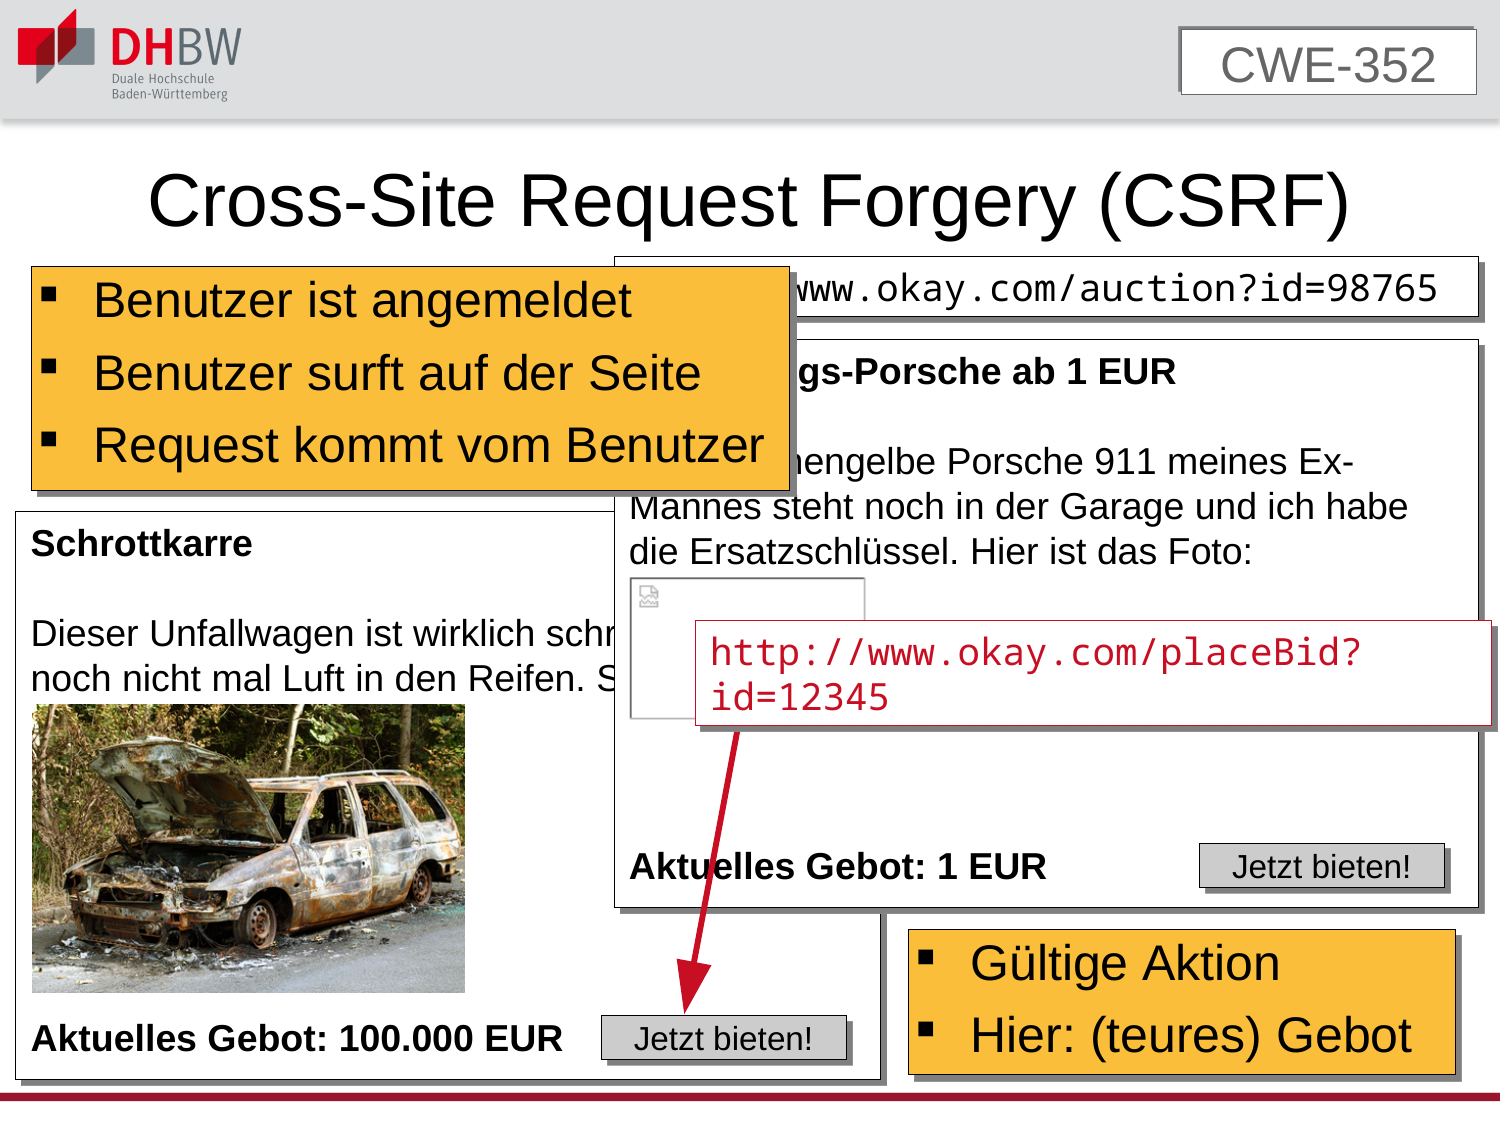

CWE-352
# Cross-Site Request Forgery (CSRF)
http://www.okay.com/auction?id=98765
Benutzer ist angemeldet
Benutzer surft auf der Seite
Request kommt vom Benutzer
Scheidungs-Porsche ab 1 EUR
Der bananengelbe Porsche 911 meines Ex-Mannes steht noch in der Garage und ich habe die Ersatzschlüssel. Hier ist das Foto:
Aktuelles Gebot: 1 EUR
Jetzt bieten!
Schrottkarre
Dieser Unfallwagen ist wirklich schrottreif. Er hat noch nicht mal Luft in den Reifen. Sieh selbst:
Aktuelles Gebot: 100.000 EUR
Jetzt bieten!
http://www.okay.com/placeBid?id=12345
Gültige Aktion
Hier: (teures) Gebot